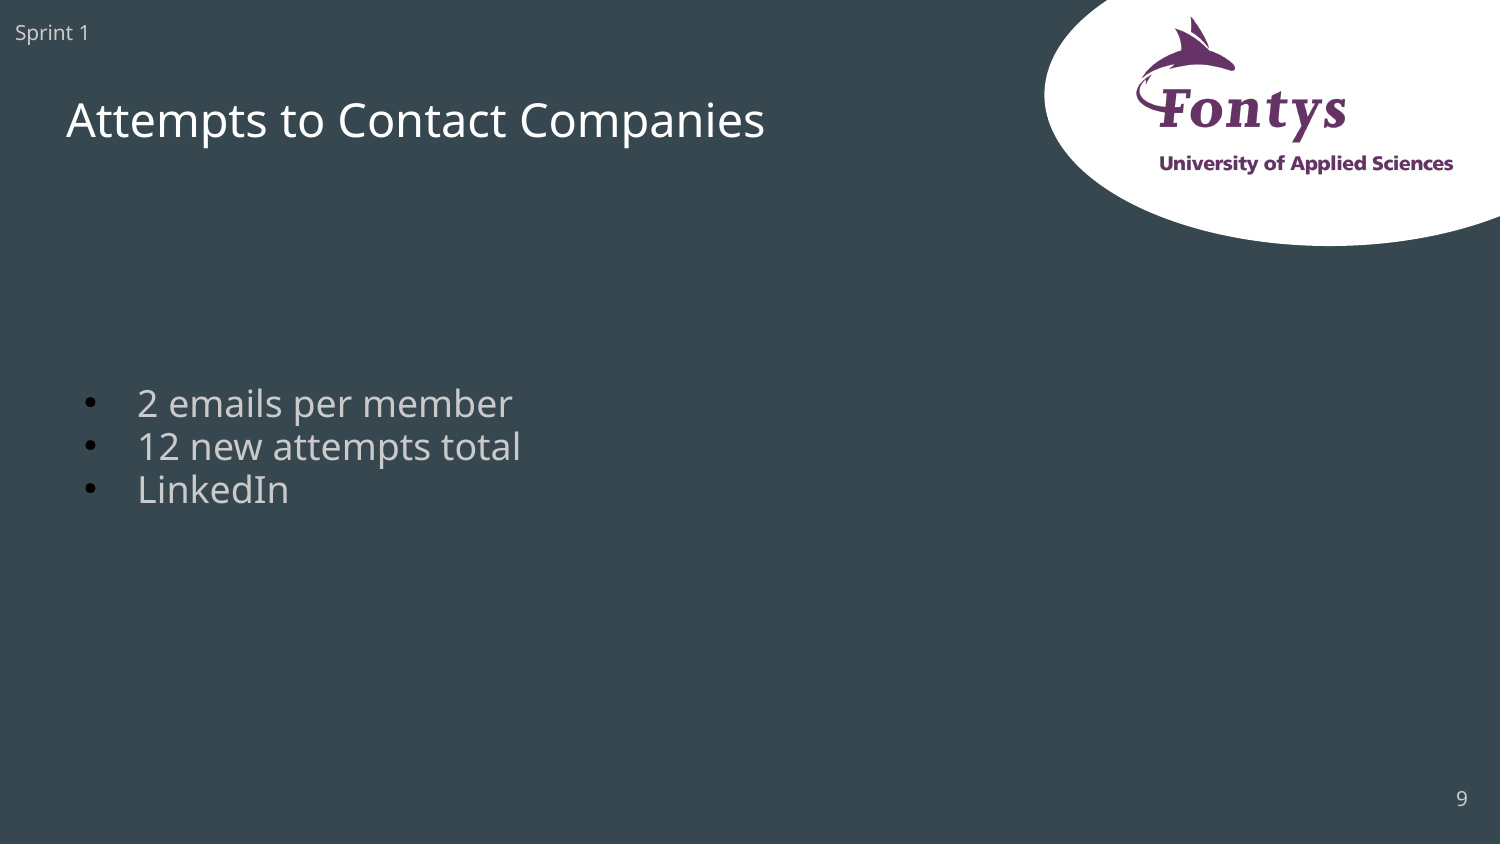

Sprint 1
# Attempts to Contact Companies
2 emails per member
12 new attempts total
LinkedIn